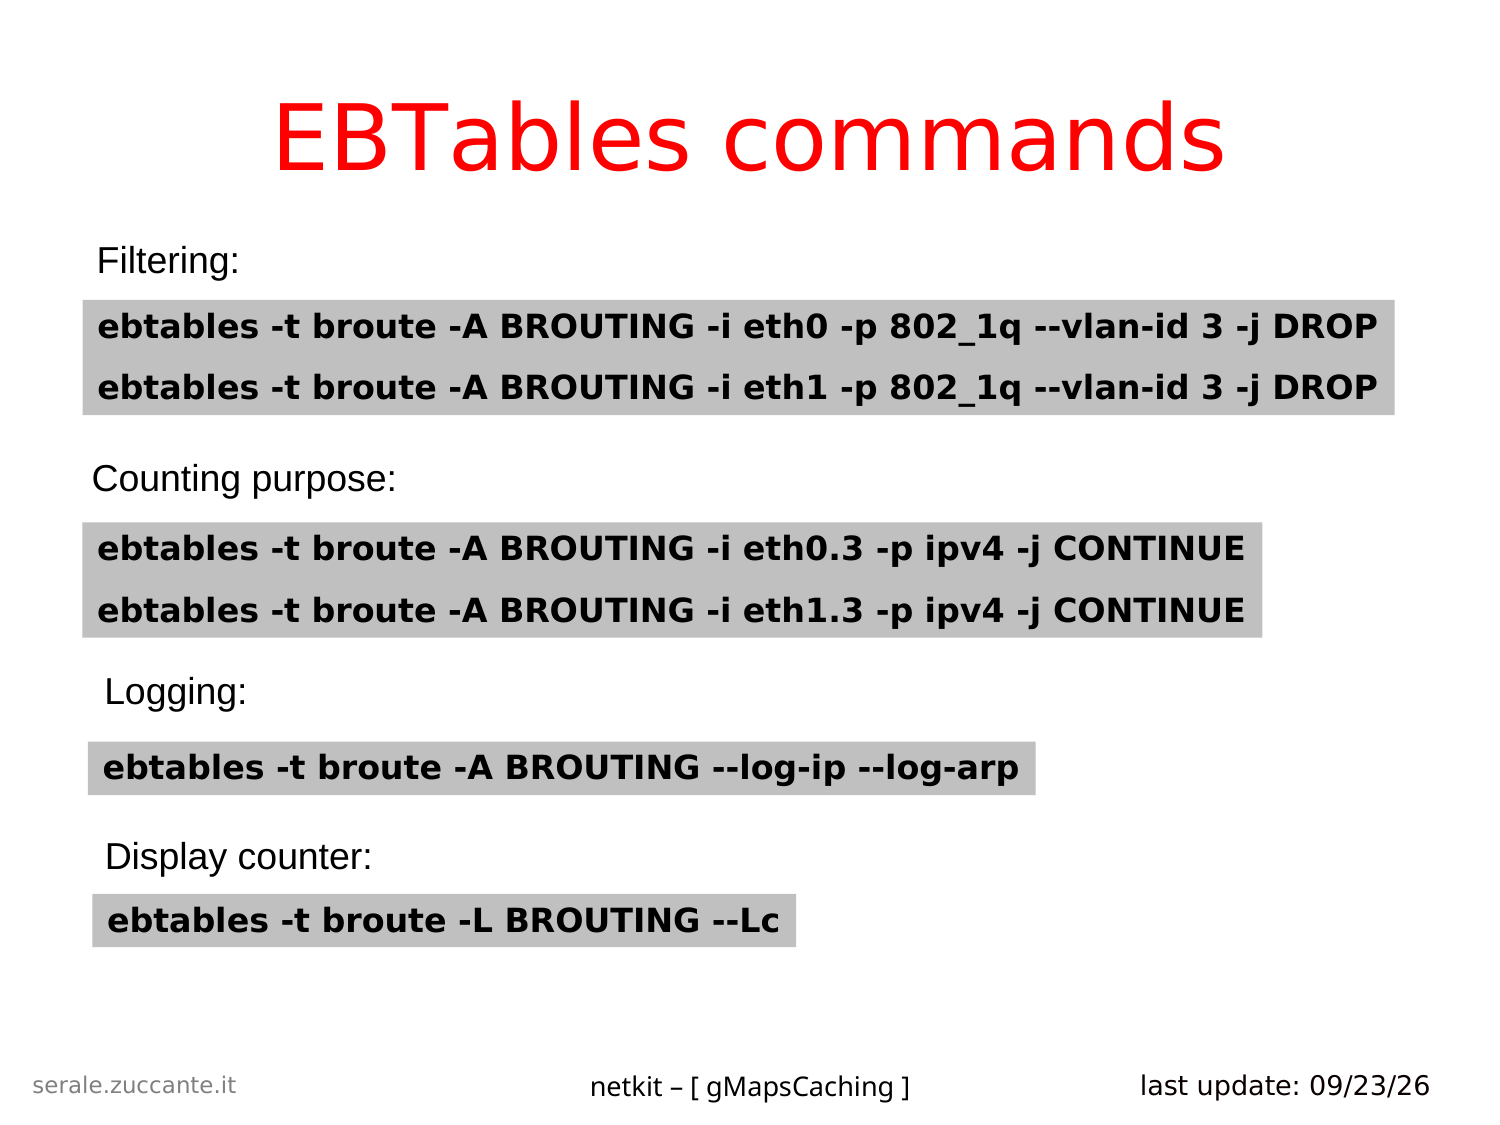

# EBTables commands
Filtering:
ebtables -t broute -A BROUTING -i eth0 -p 802_1q --vlan-id 3 -j DROP
ebtables -t broute -A BROUTING -i eth1 -p 802_1q --vlan-id 3 -j DROP
Counting purpose:
ebtables -t broute -A BROUTING -i eth0.3 -p ipv4 -j CONTINUE
ebtables -t broute -A BROUTING -i eth1.3 -p ipv4 -j CONTINUE
Logging:
ebtables -t broute -A BROUTING --log-ip --log-arp
Display counter:
ebtables -t broute -L BROUTING --Lc
gMapsCaching